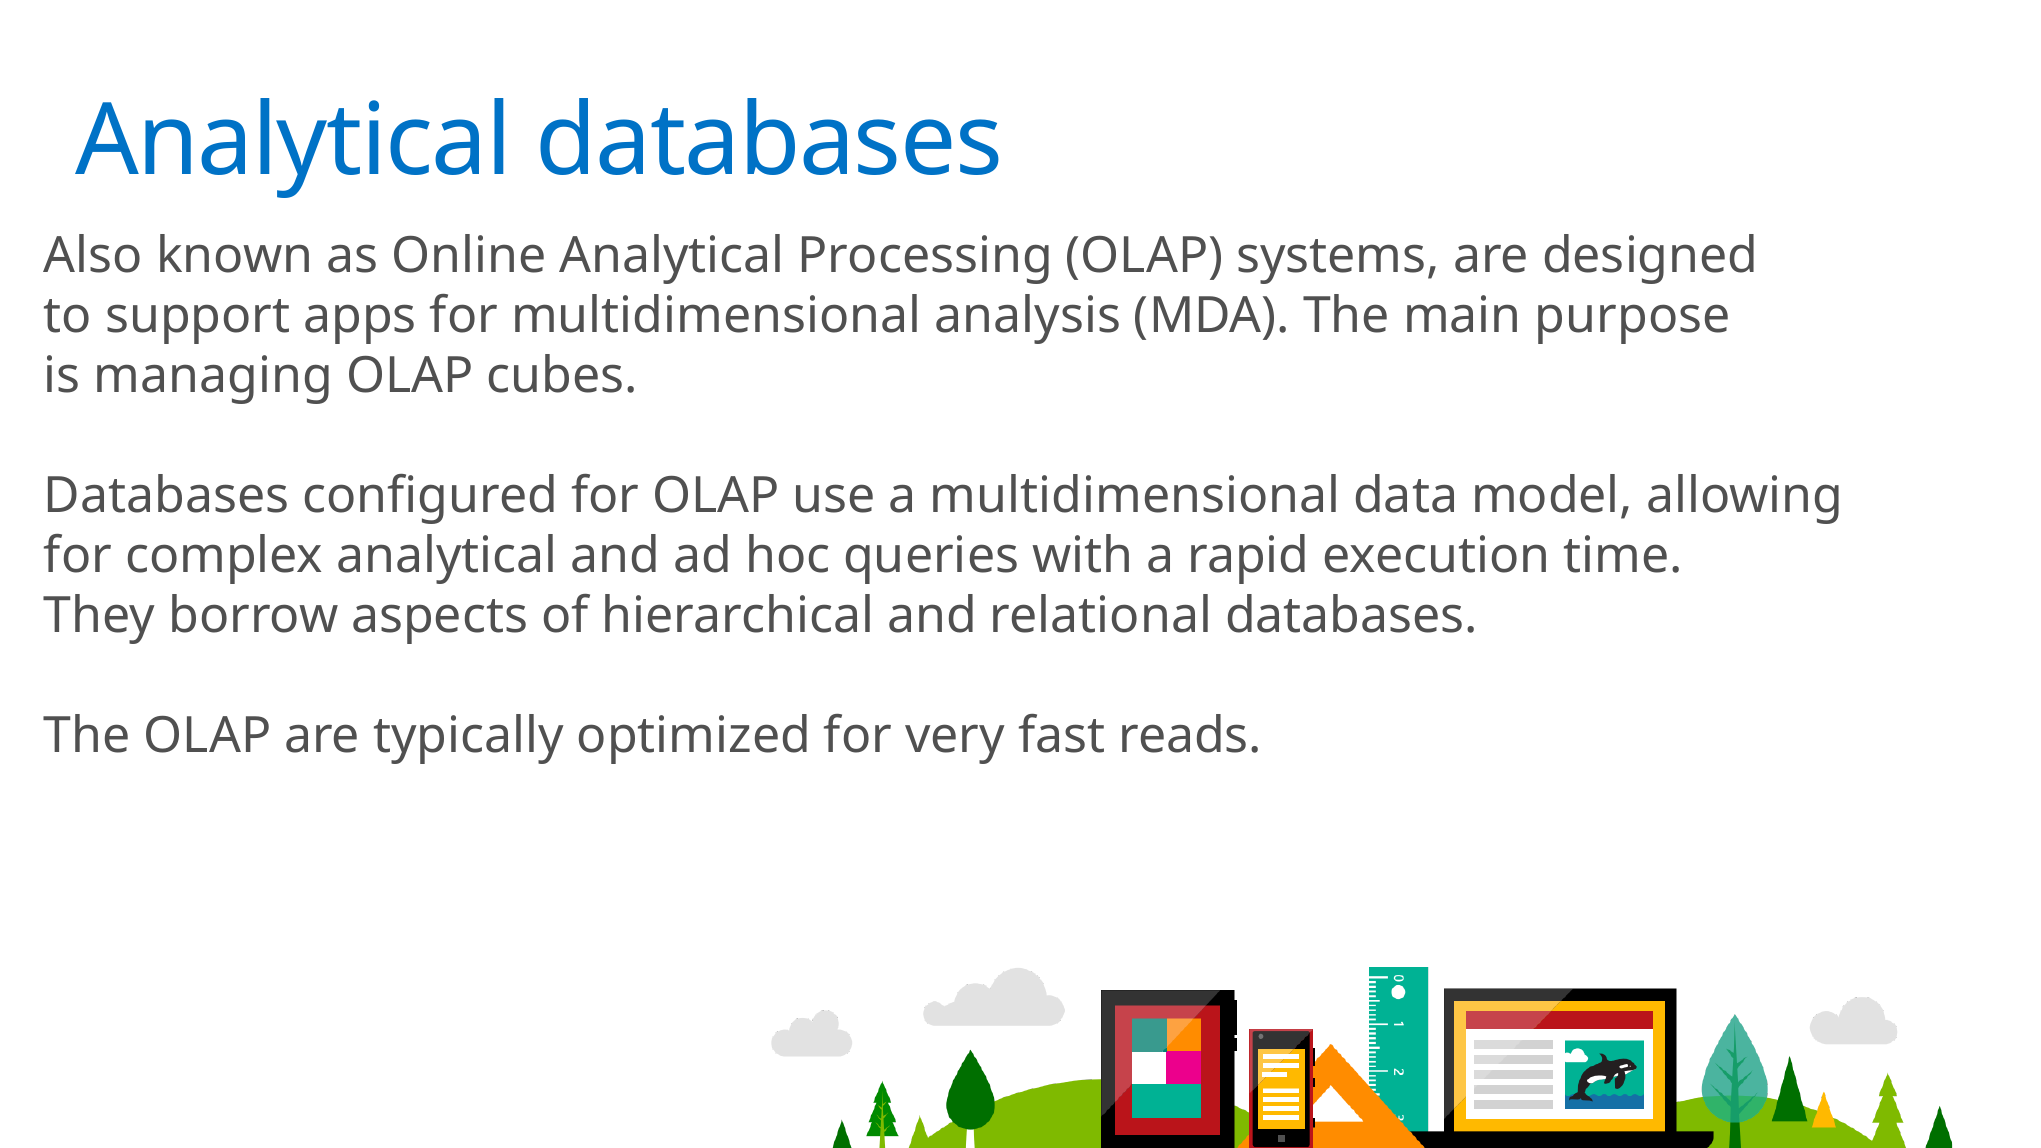

# Analytical databases
Also known as Online Analytical Processing (OLAP) systems, are designed
to support apps for multidimensional analysis (MDA). The main purpose
is managing OLAP cubes.
Databases configured for OLAP use a multidimensional data model, allowing
for complex analytical and ad hoc queries with a rapid execution time.
They borrow aspects of hierarchical and relational databases.
The OLAP are typically optimized for very fast reads.